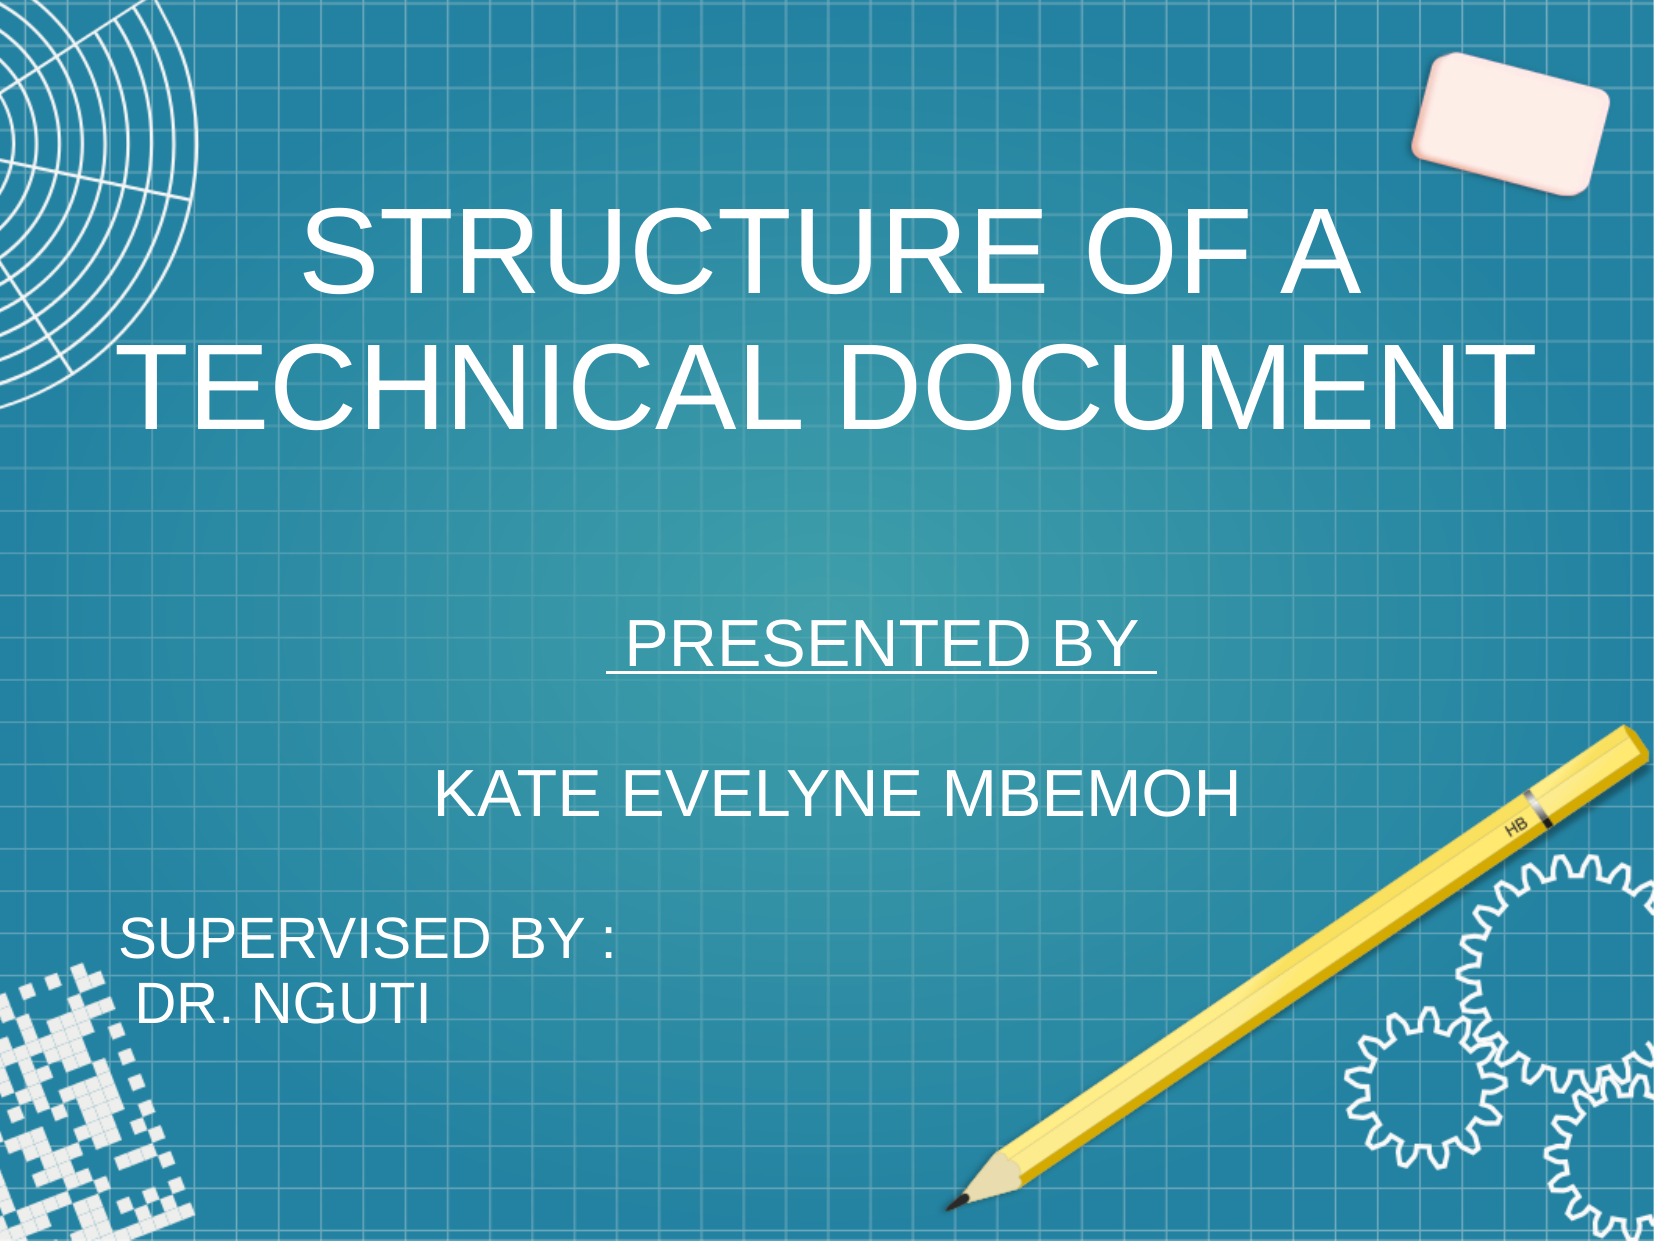

# STRUCTURE OF A TECHNICAL DOCUMENT
 PRESENTED BY
 KATE EVELYNE MBEMOH
SUPERVISED BY :
 DR. NGUTI